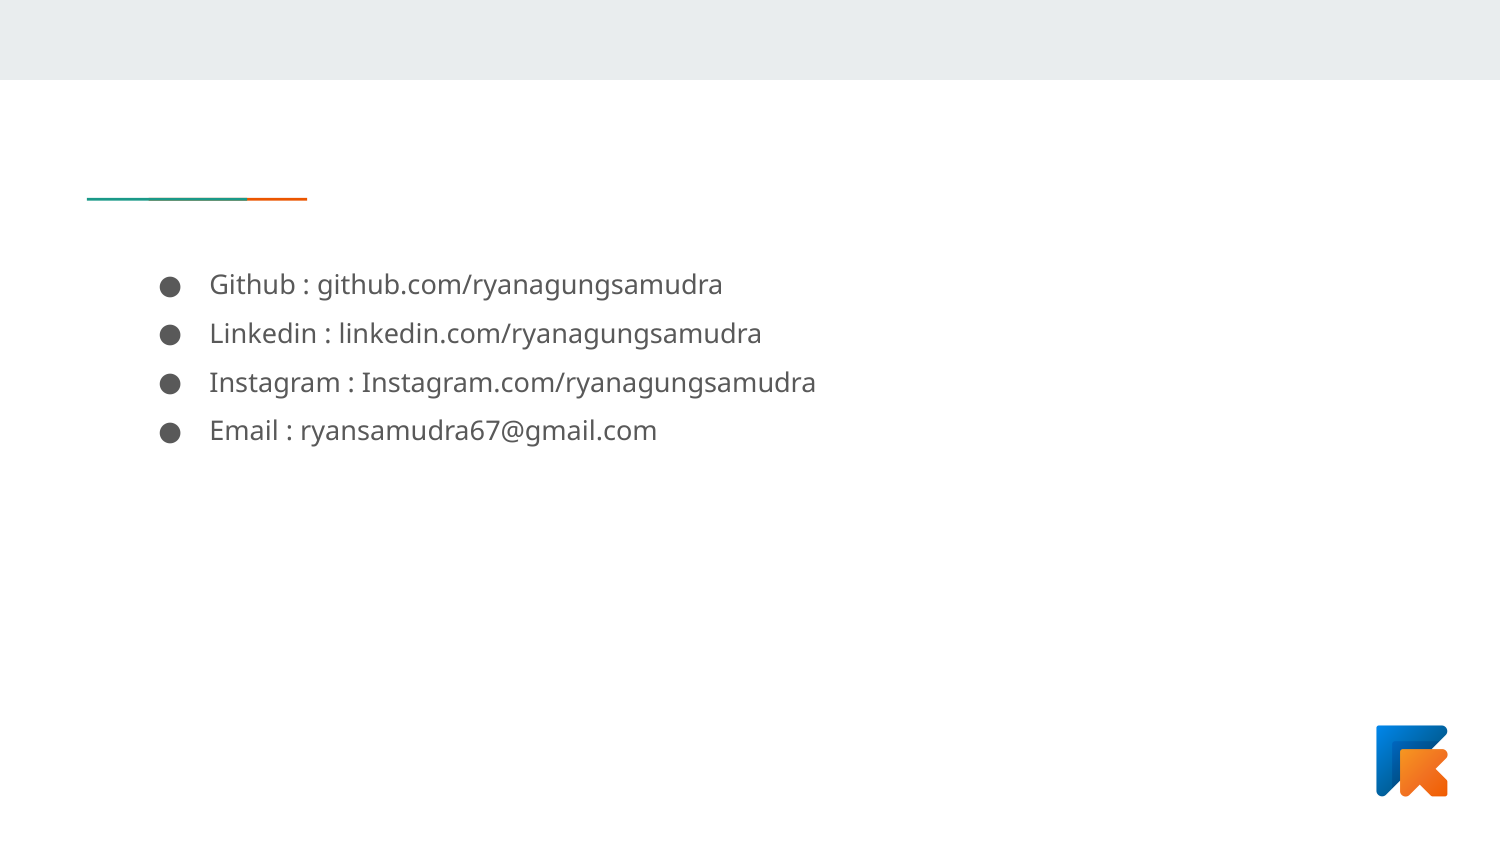

# Github : github.com/ryanagungsamudra
Linkedin : linkedin.com/ryanagungsamudra
Instagram : Instagram.com/ryanagungsamudra
Email : ryansamudra67@gmail.com